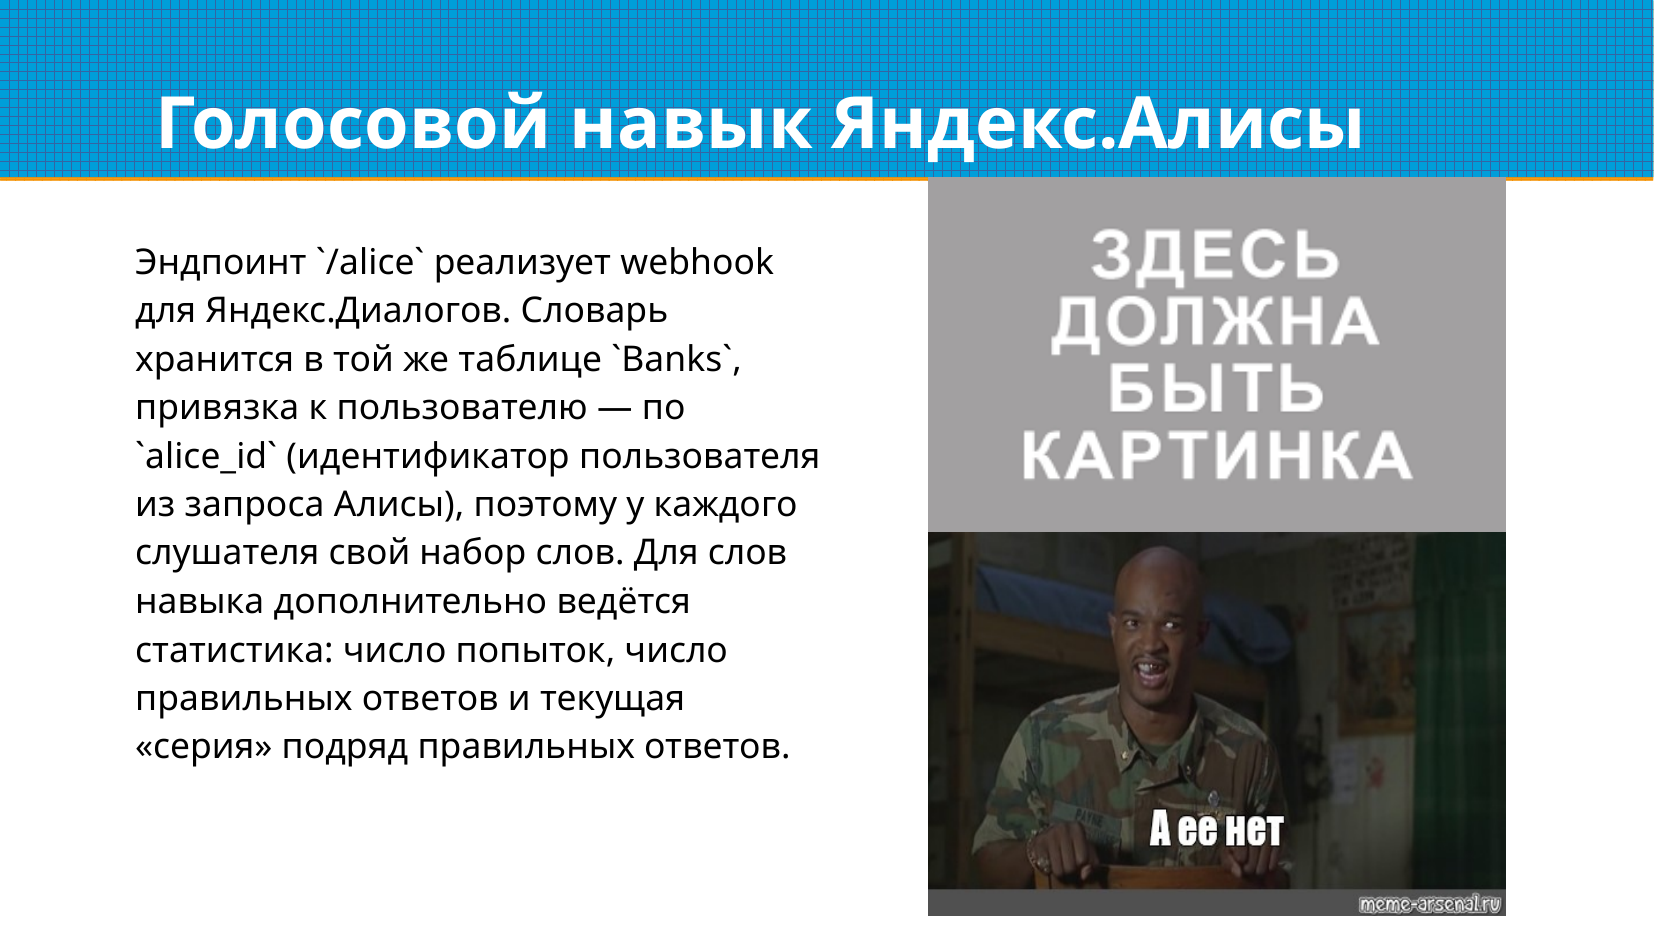

# Голосовой навык Яндекс.Алисы
Эндпоинт `/alice` реализует webhook для Яндекс.Диалогов. Словарь хранится в той же таблице `Banks`, привязка к пользователю — по `alice_id` (идентификатор пользователя из запроса Алисы), поэтому у каждого слушателя свой набор слов. Для слов навыка дополнительно ведётся статистика: число попыток, число правильных ответов и текущая «серия» подряд правильных ответов.